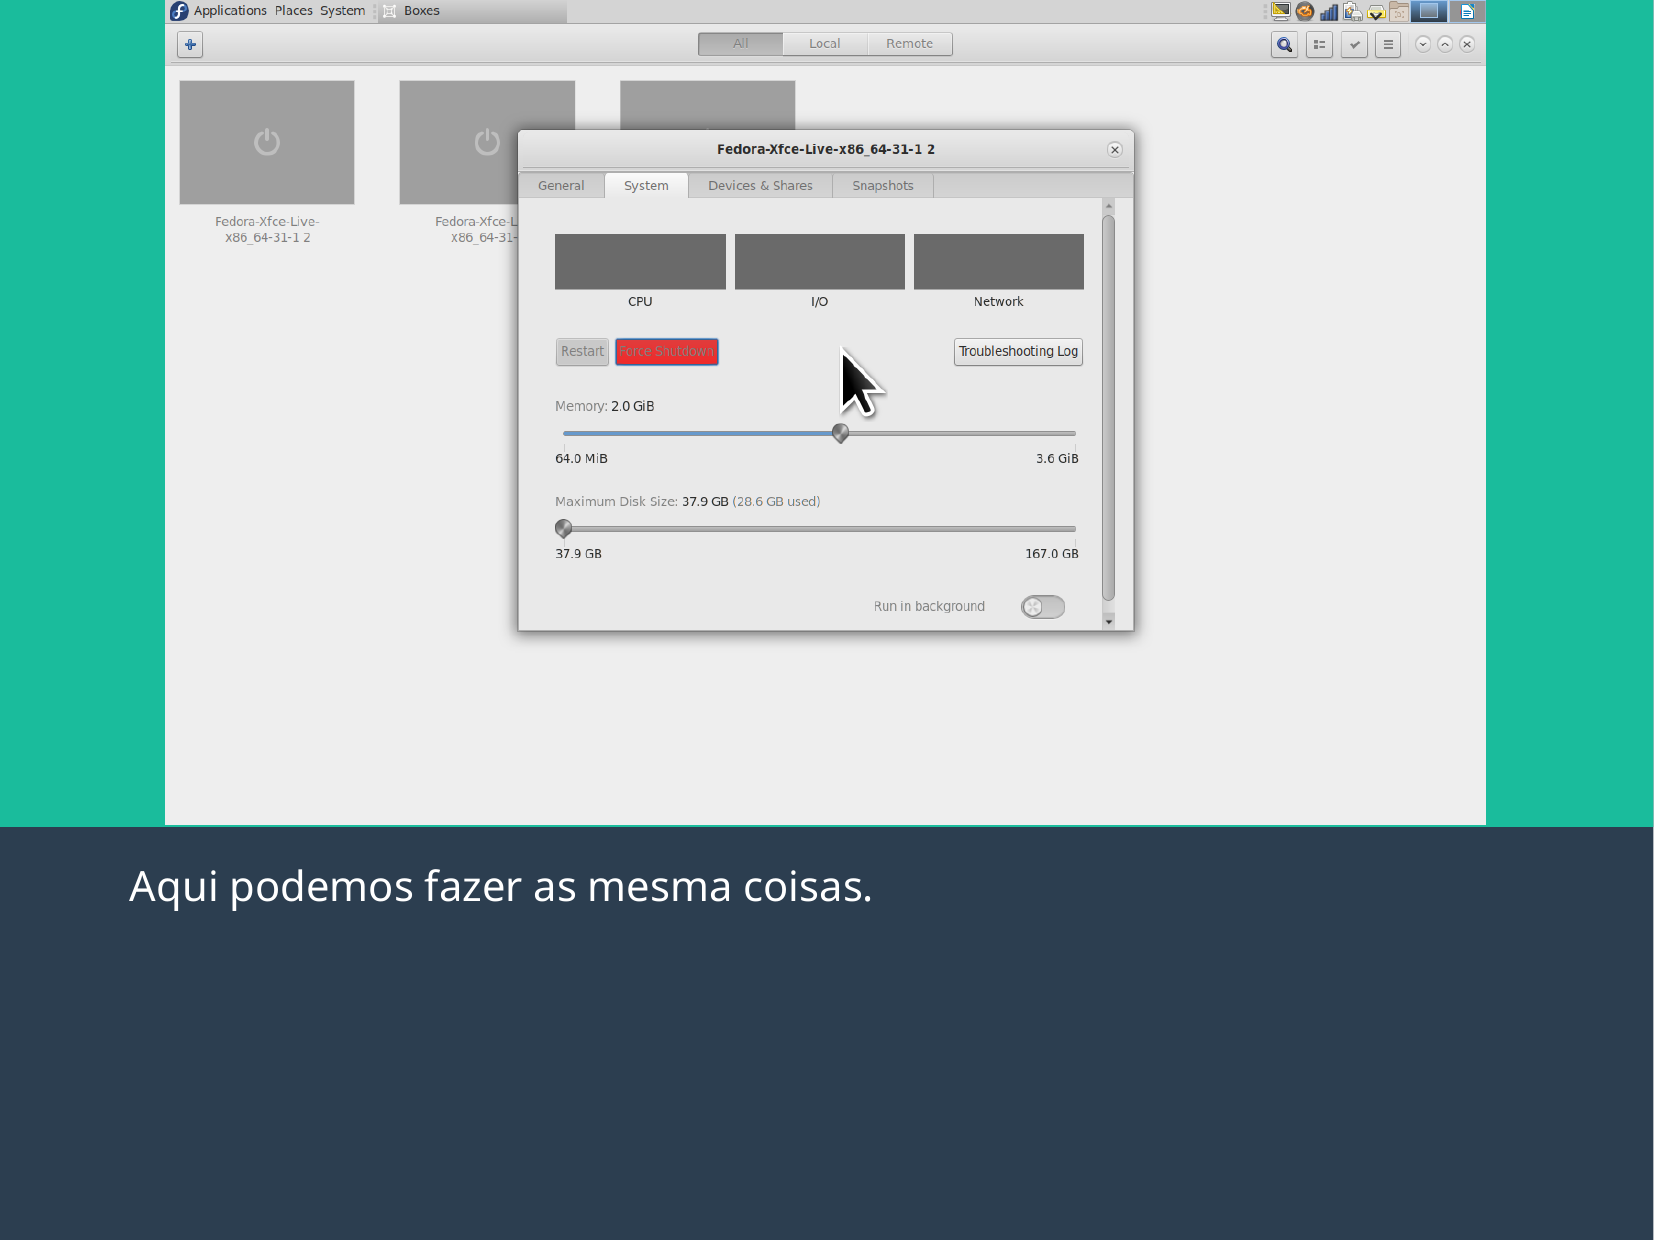

#
Aqui podemos fazer as mesma coisas.